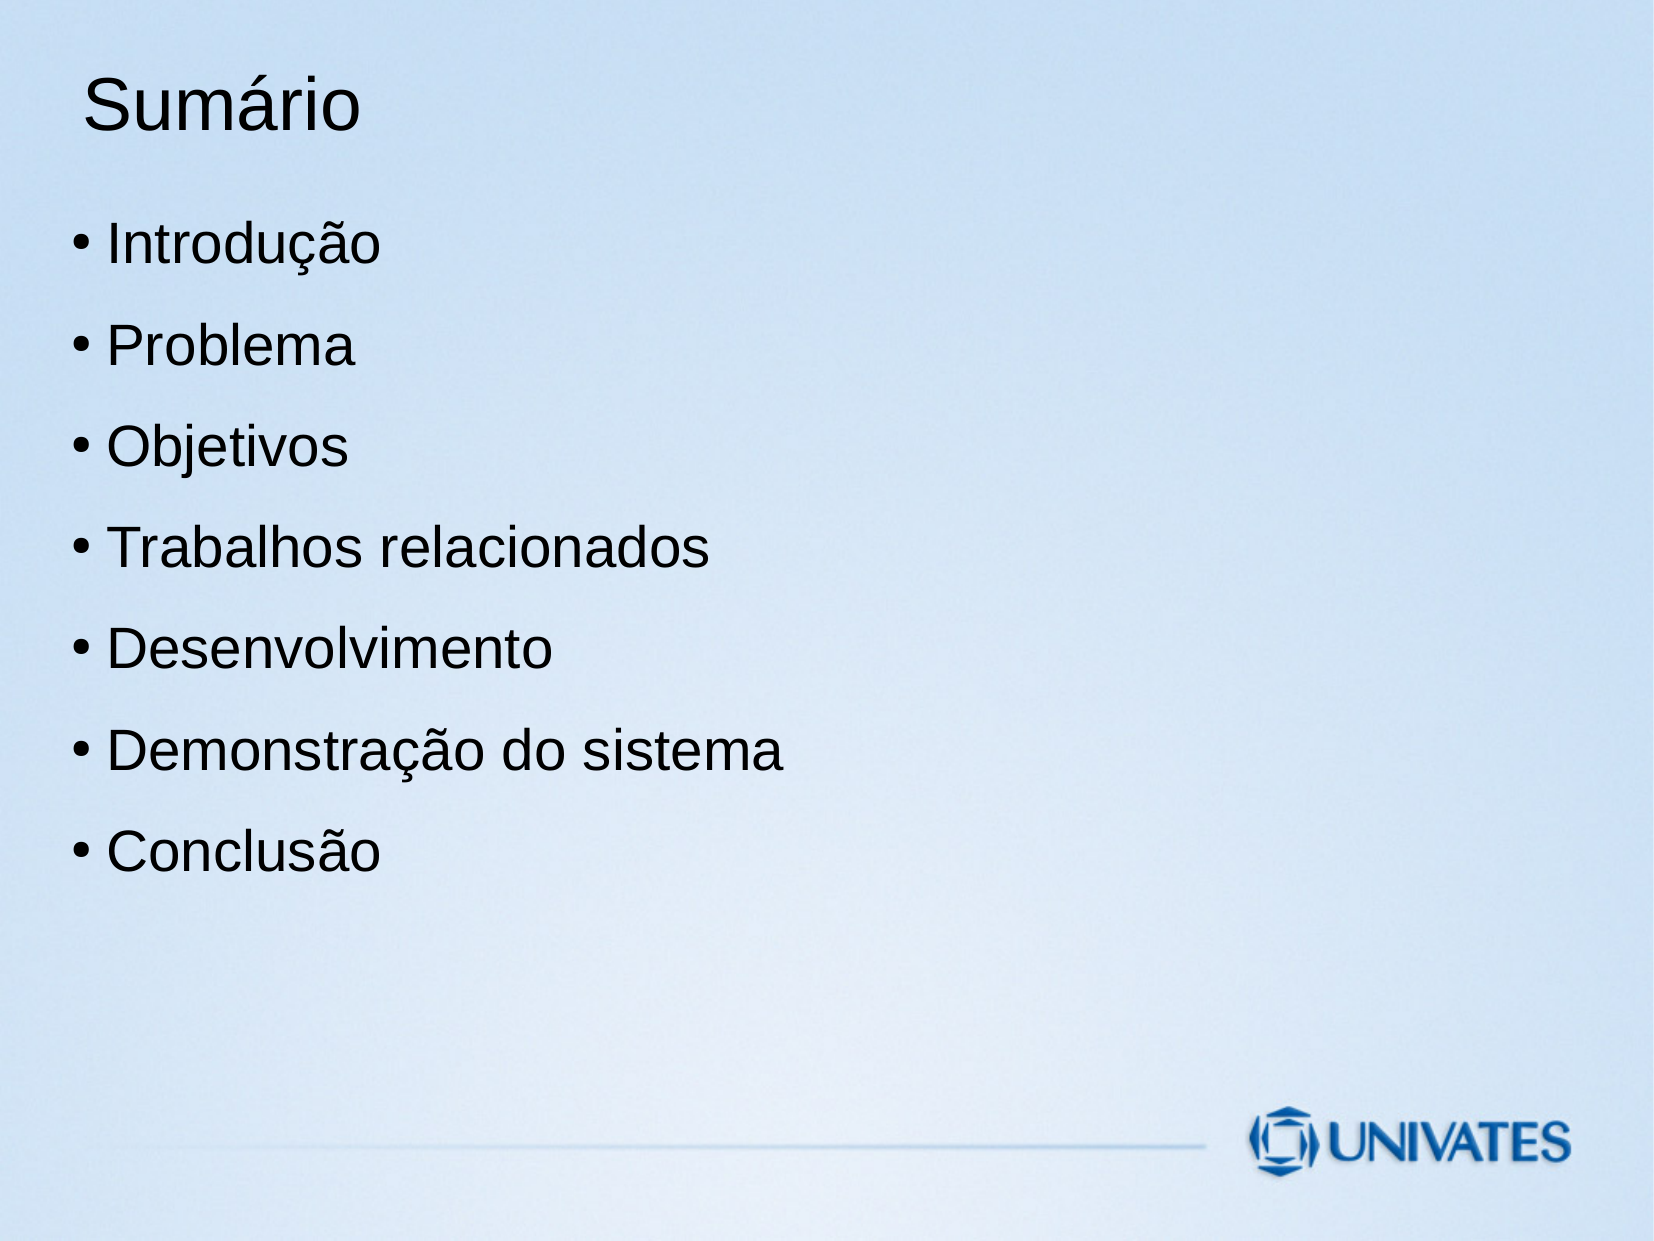

# Sumário
Introdução
Problema
Objetivos
Trabalhos relacionados
Desenvolvimento
Demonstração do sistema
Conclusão
2